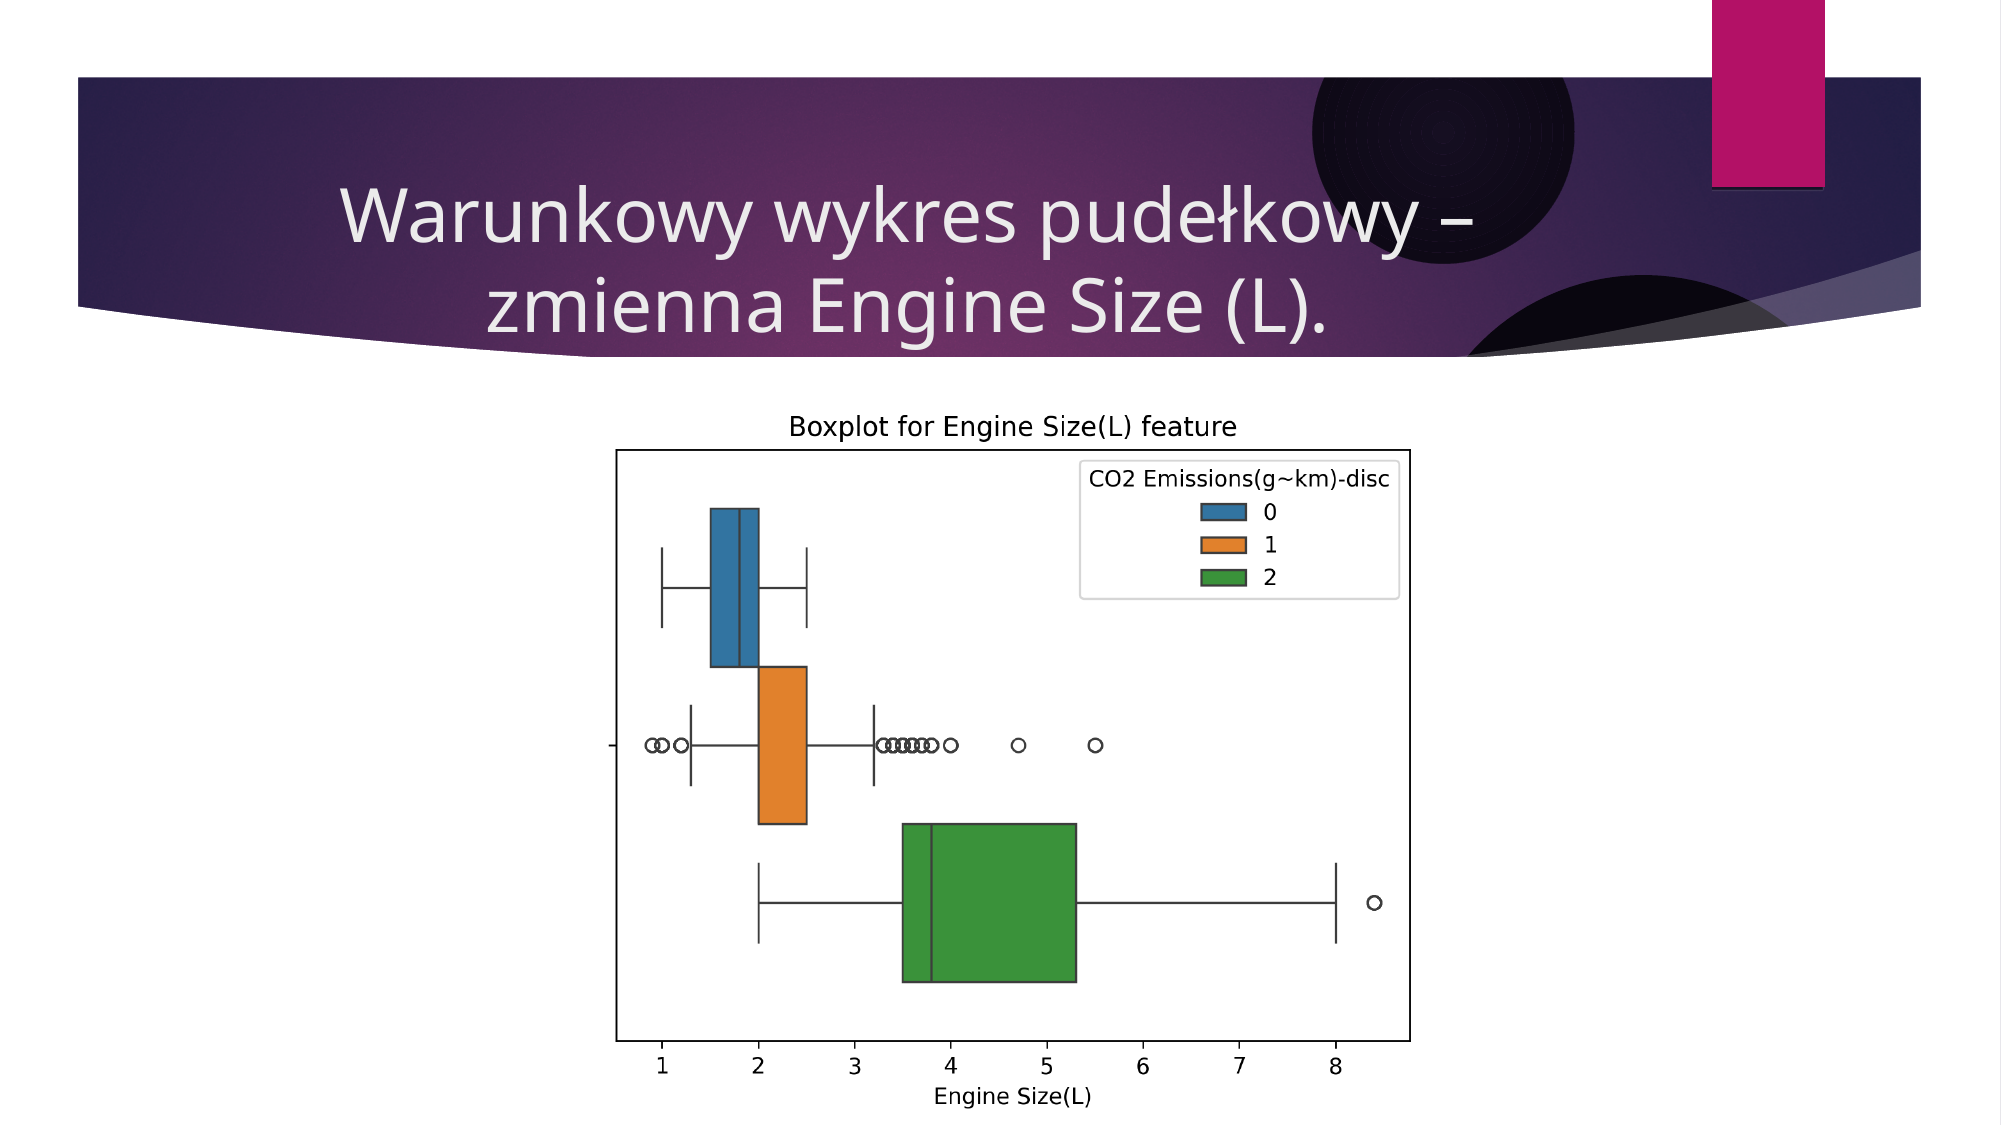

# Warunkowy wykres pudełkowy – zmienna Engine Size (L).